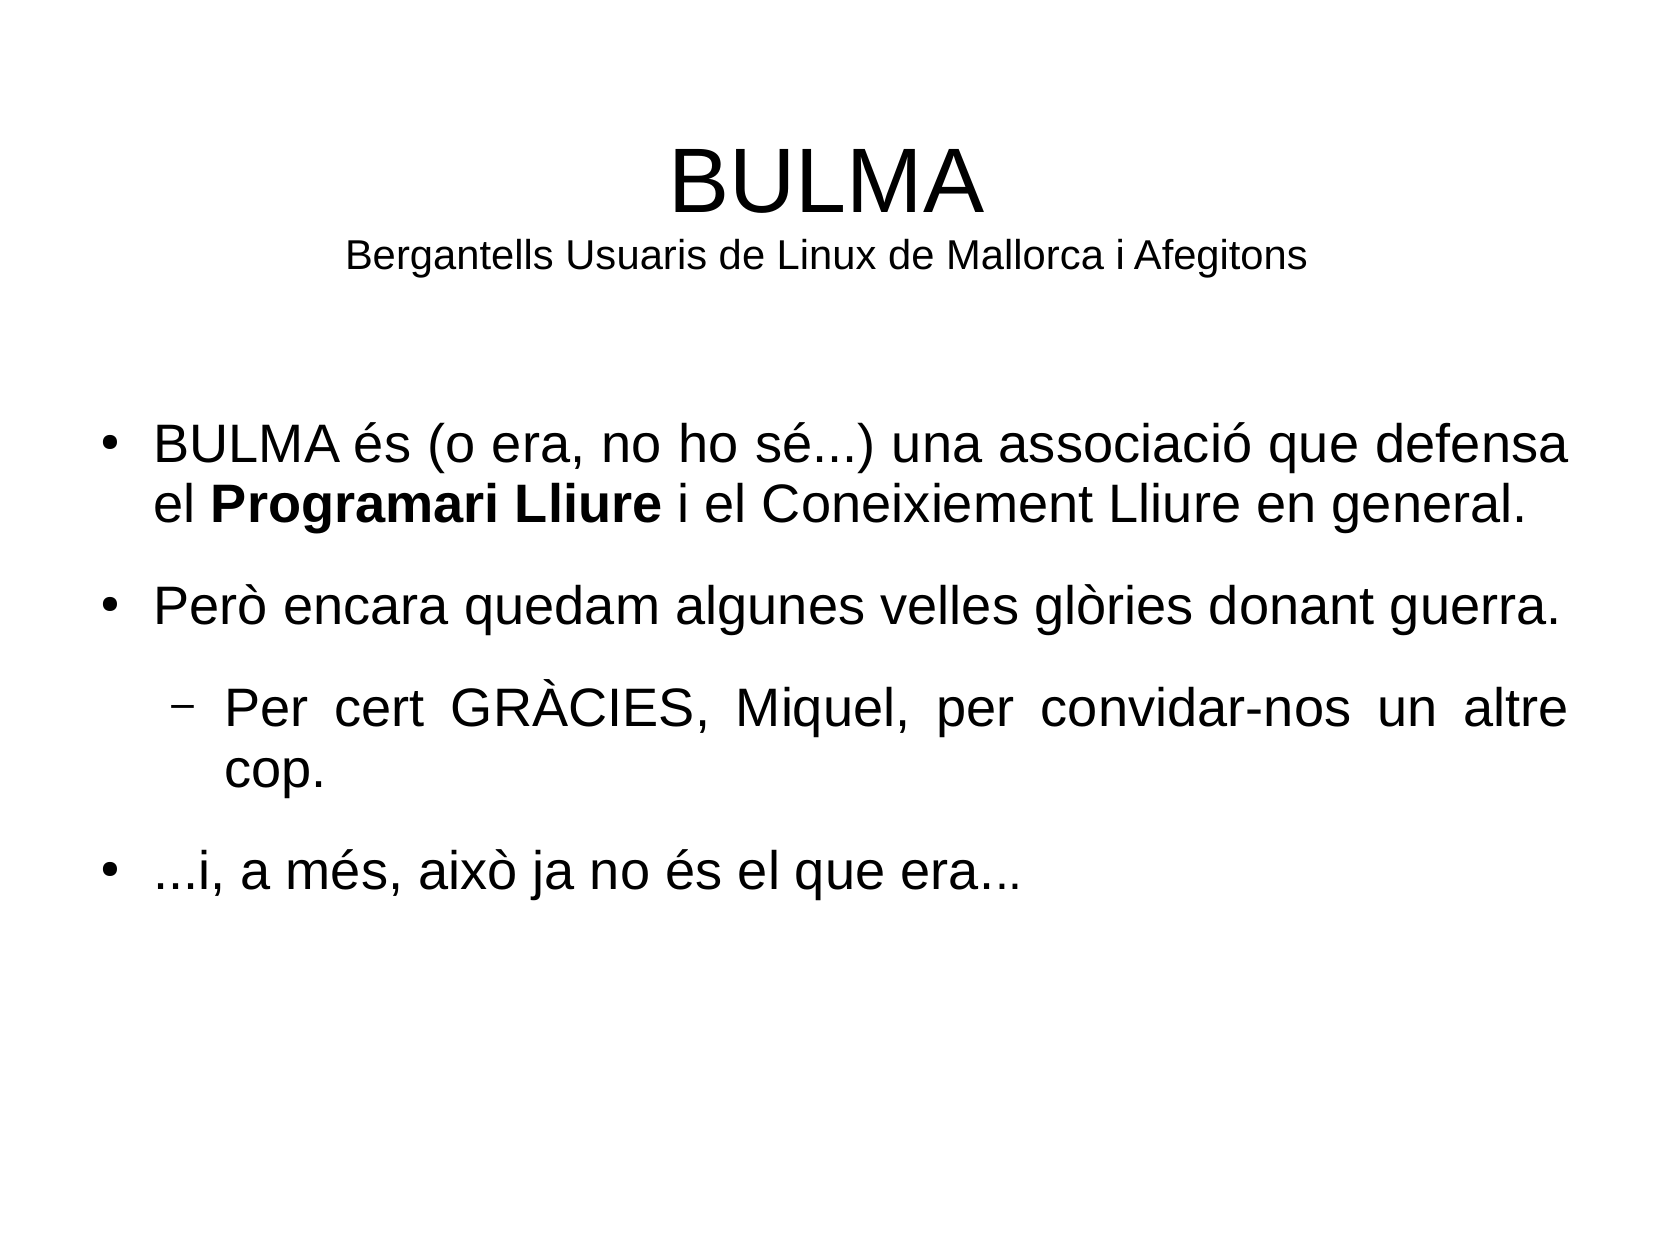

# BULMA Bergantells Usuaris de Linux de Mallorca i Afegitons
BULMA és (o era, no ho sé...) una associació que defensa el Programari Lliure i el Coneixiement Lliure en general.
Però encara quedam algunes velles glòries donant guerra.
Per cert GRÀCIES, Miquel, per convidar-nos un altre cop.
...i, a més, això ja no és el que era...